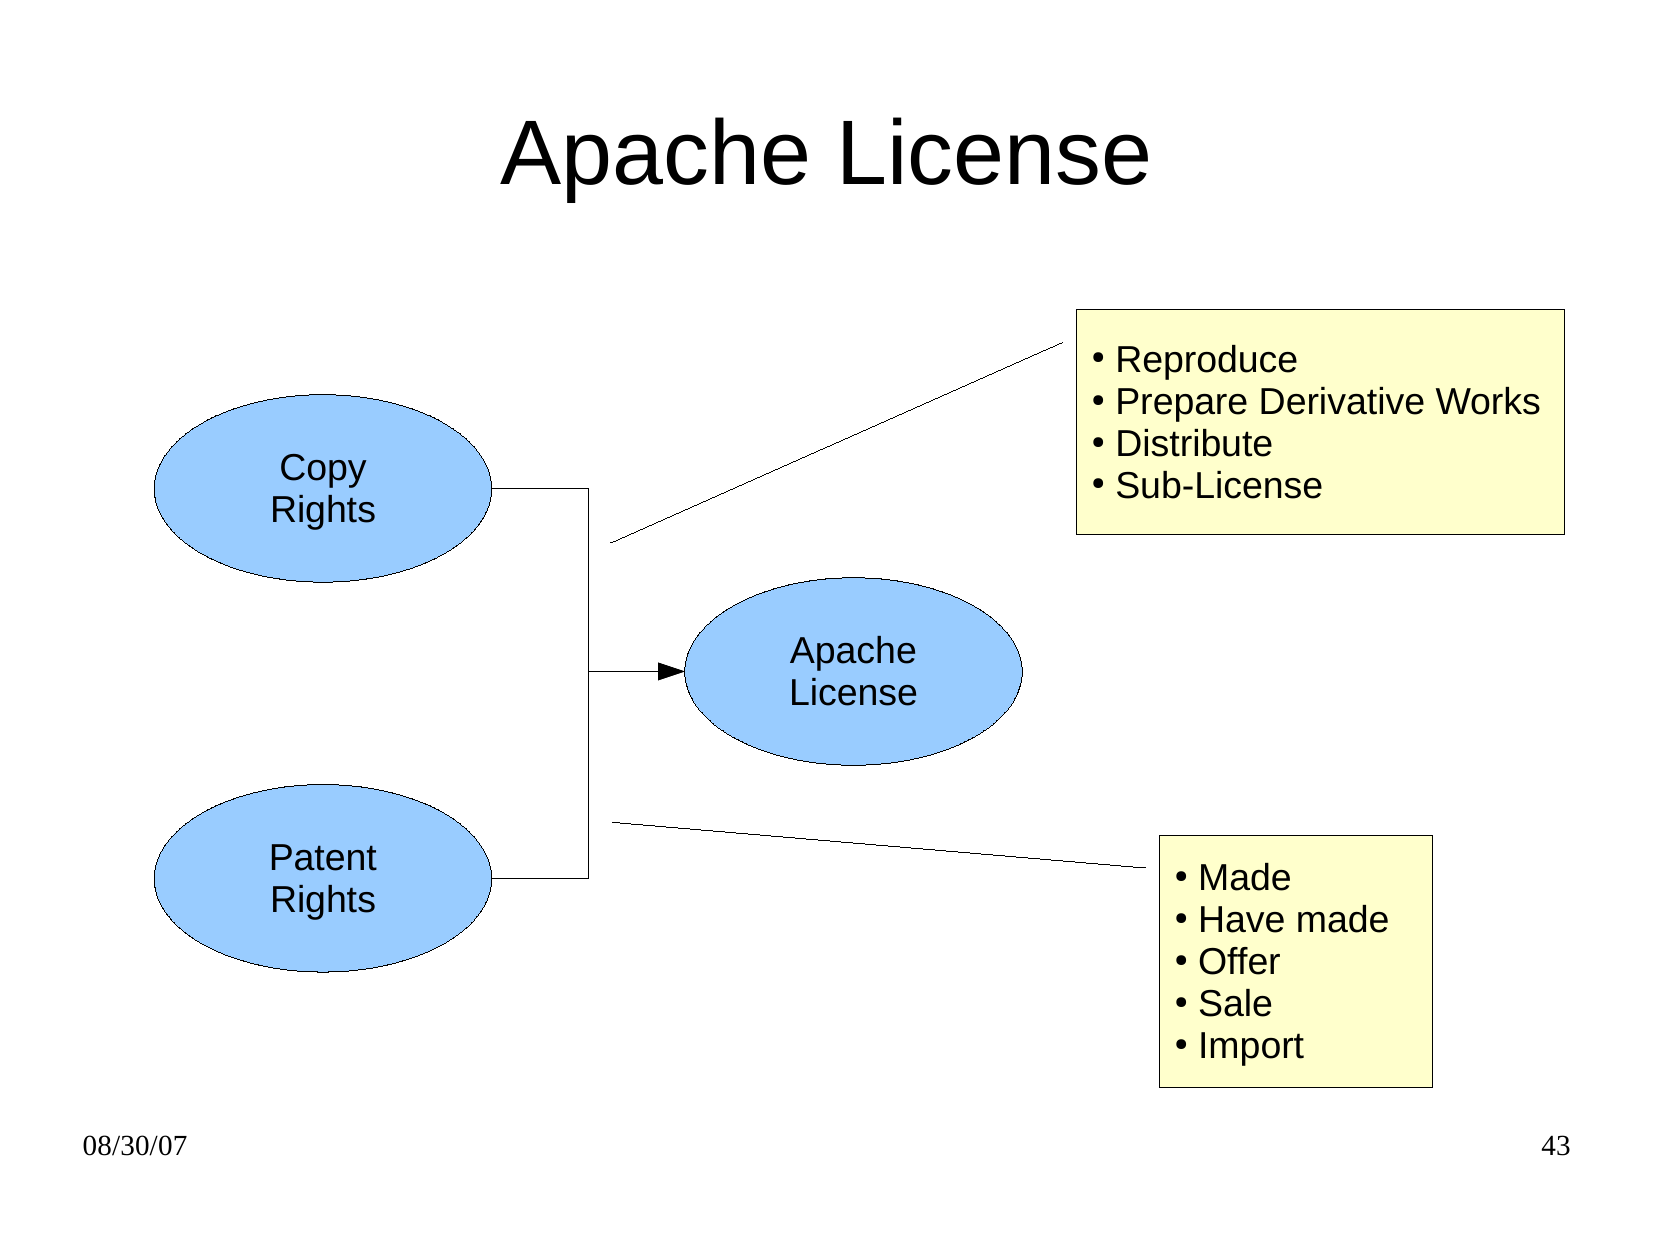

# Apache License
 Reproduce
 Prepare Derivative Works
 Distribute
 Sub-License
Copy
Rights
Apache
License
Patent
Rights
 Made
 Have made
 Offer
 Sale
 Import
08/30/07
43